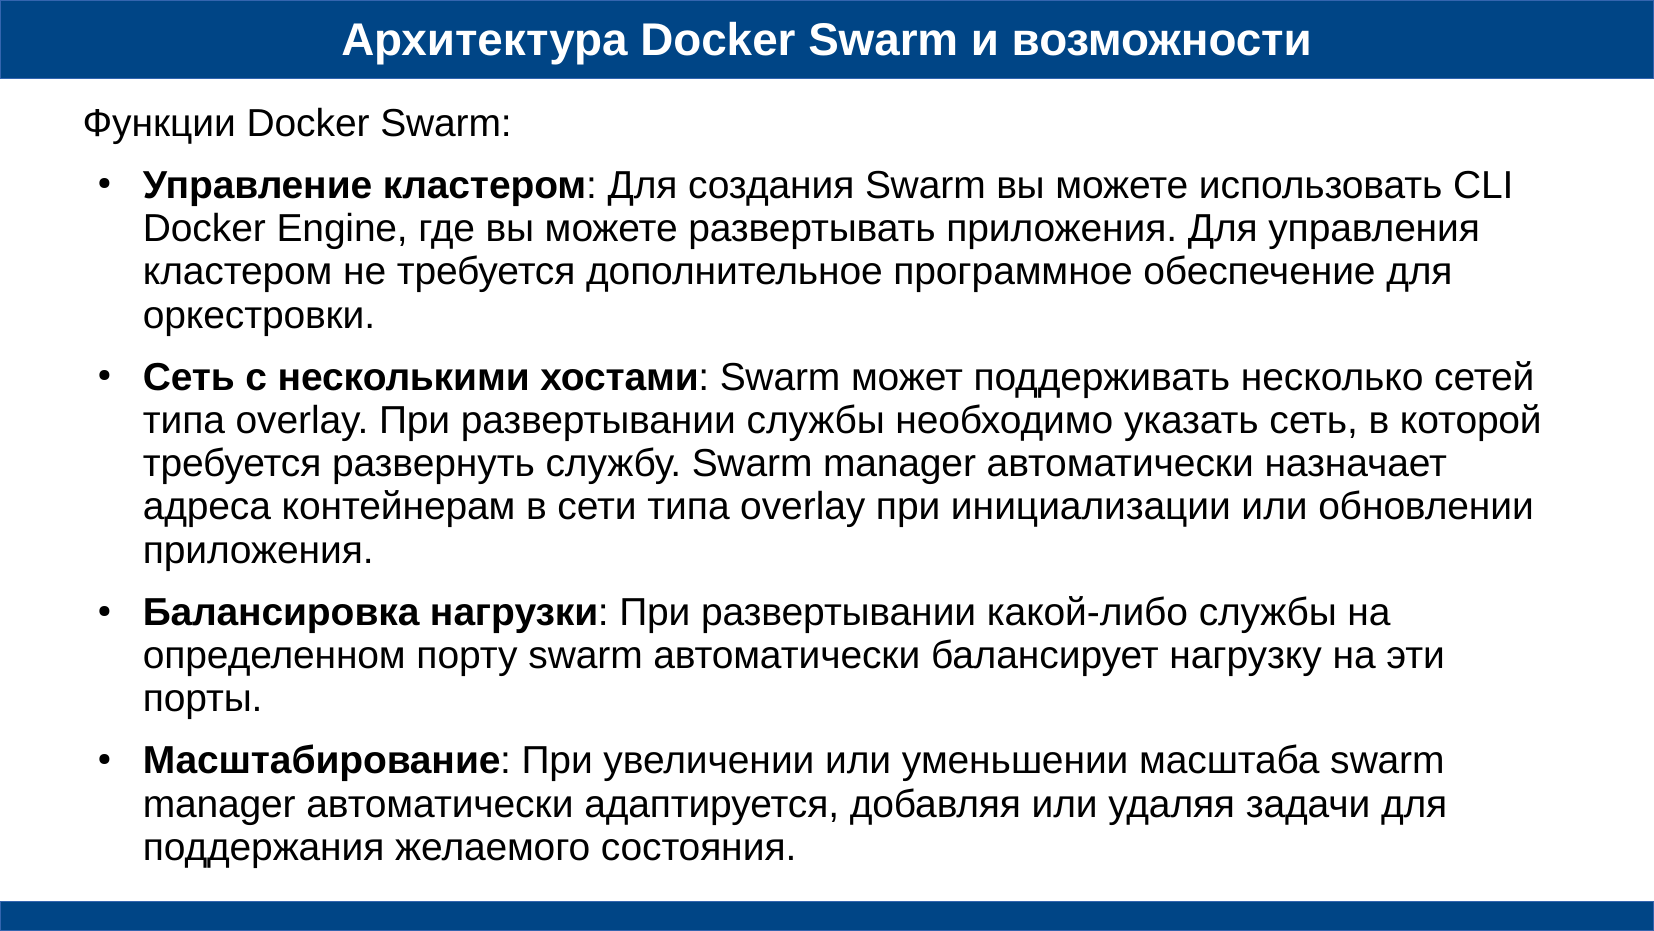

# Архитектура Docker Swarm и возможности
Функции Docker Swarm:
Управление кластером: Для создания Swarm вы можете использовать CLI Docker Engine, где вы можете развертывать приложения. Для управления кластером не требуется дополнительное программное обеспечение для оркестровки.
Сеть с несколькими хостами: Swarm может поддерживать несколько сетей типа overlay. При развертывании службы необходимо указать сеть, в которой требуется развернуть службу. Swarm manager автоматически назначает адреса контейнерам в сети типа overlay при инициализации или обновлении приложения.
Балансировка нагрузки: При развертывании какой-либо службы на определенном порту swarm автоматически балансирует нагрузку на эти порты.
Масштабирование: При увеличении или уменьшении масштаба swarm manager автоматически адаптируется, добавляя или удаляя задачи для поддержания желаемого состояния.